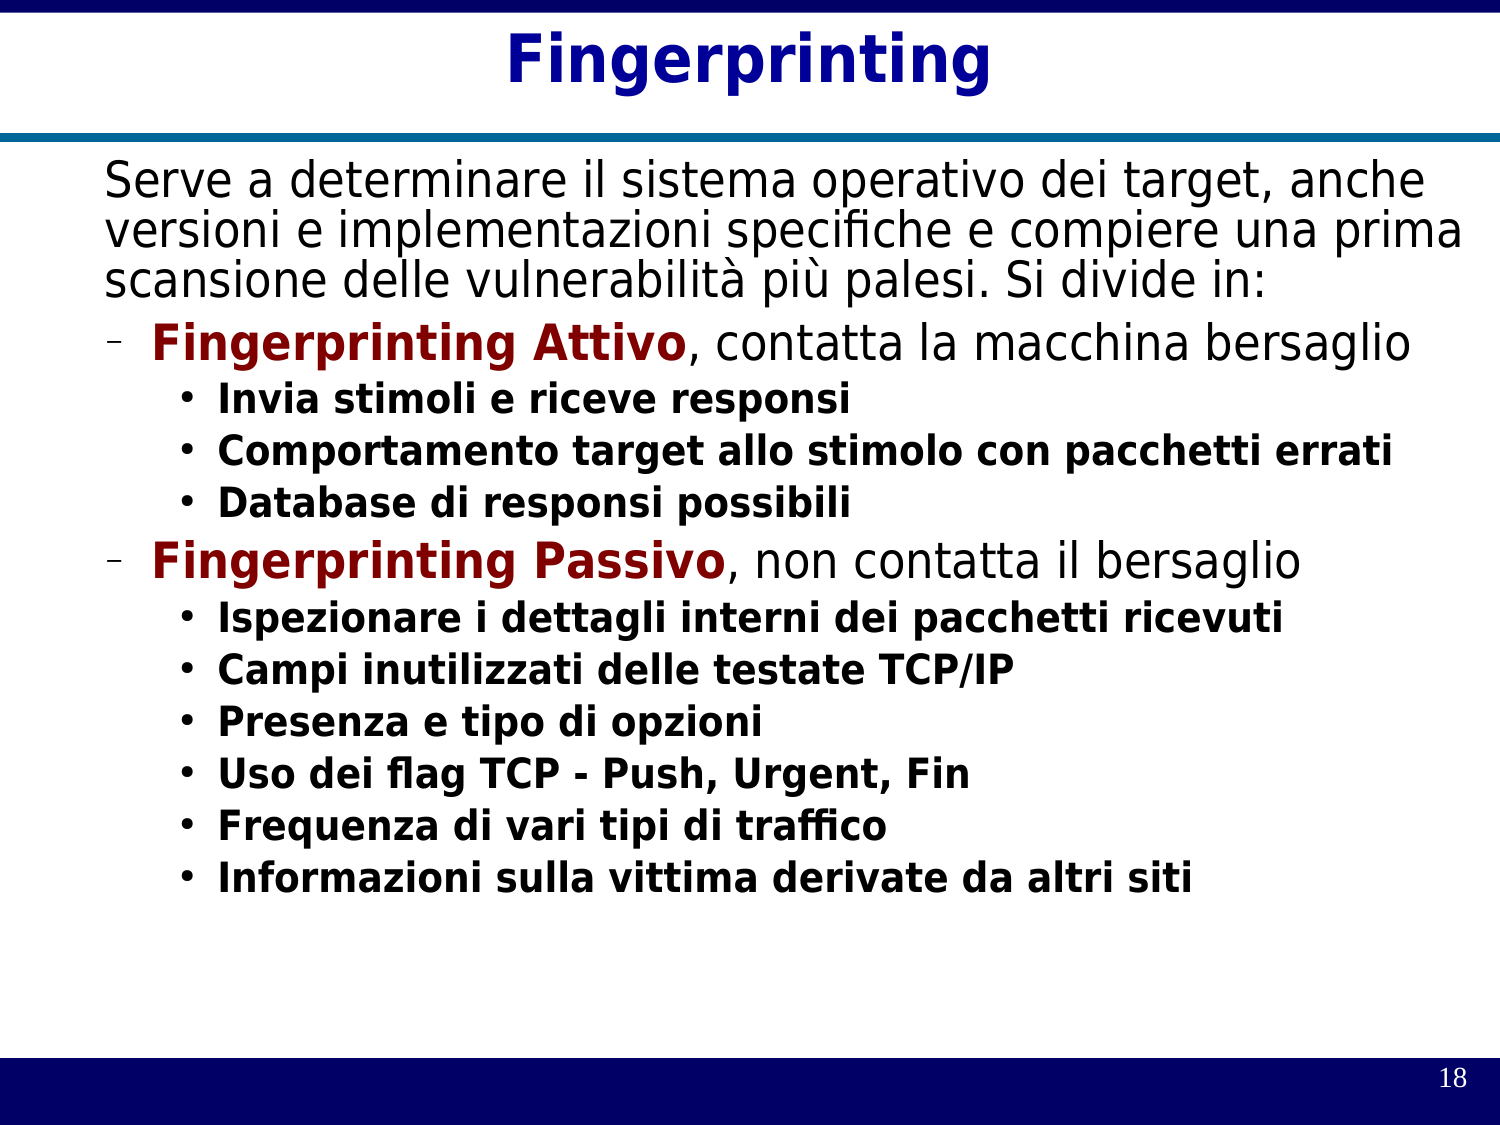

Fingerprinting
# Serve a determinare il sistema operativo dei target, anche versioni e implementazioni specifiche e compiere una prima scansione delle vulnerabilità più palesi. Si divide in:
Fingerprinting Attivo, contatta la macchina bersaglio
Invia stimoli e riceve responsi
Comportamento target allo stimolo con pacchetti errati
Database di responsi possibili
Fingerprinting Passivo, non contatta il bersaglio
Ispezionare i dettagli interni dei pacchetti ricevuti
Campi inutilizzati delle testate TCP/IP
Presenza e tipo di opzioni
Uso dei flag TCP - Push, Urgent, Fin
Frequenza di vari tipi di traffico
Informazioni sulla vittima derivate da altri siti